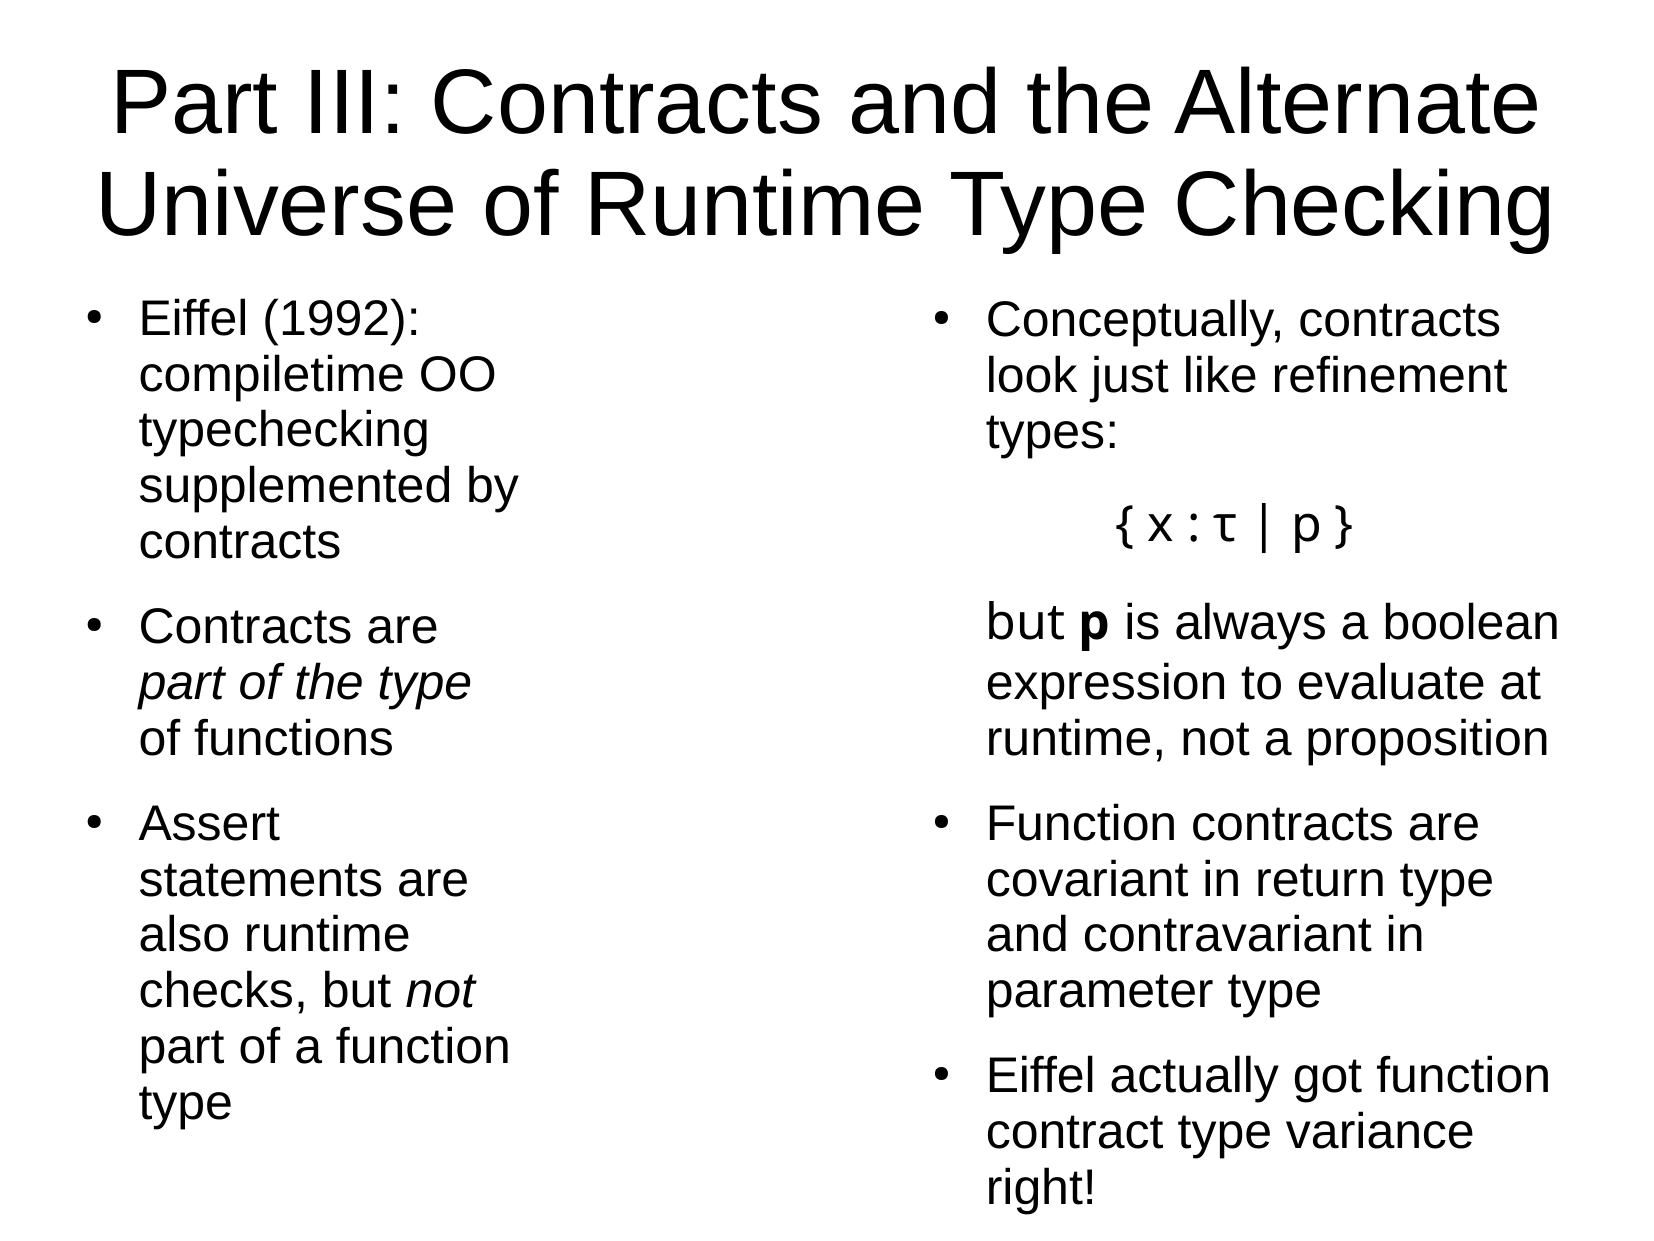

# Part III: Contracts and the Alternate Universe of Runtime Type Checking
Eiffel (1992): compiletime OO typechecking supplemented by contracts
Contracts are part of the type of functions
Assert statements are also runtime checks, but not part of a function type
Conceptually, contracts look just like refinement types:
 { x : τ | p }
but p is always a boolean expression to evaluate at runtime, not a proposition
Function contracts are covariant in return type and contravariant in parameter type
Eiffel actually got function contract type variance right!